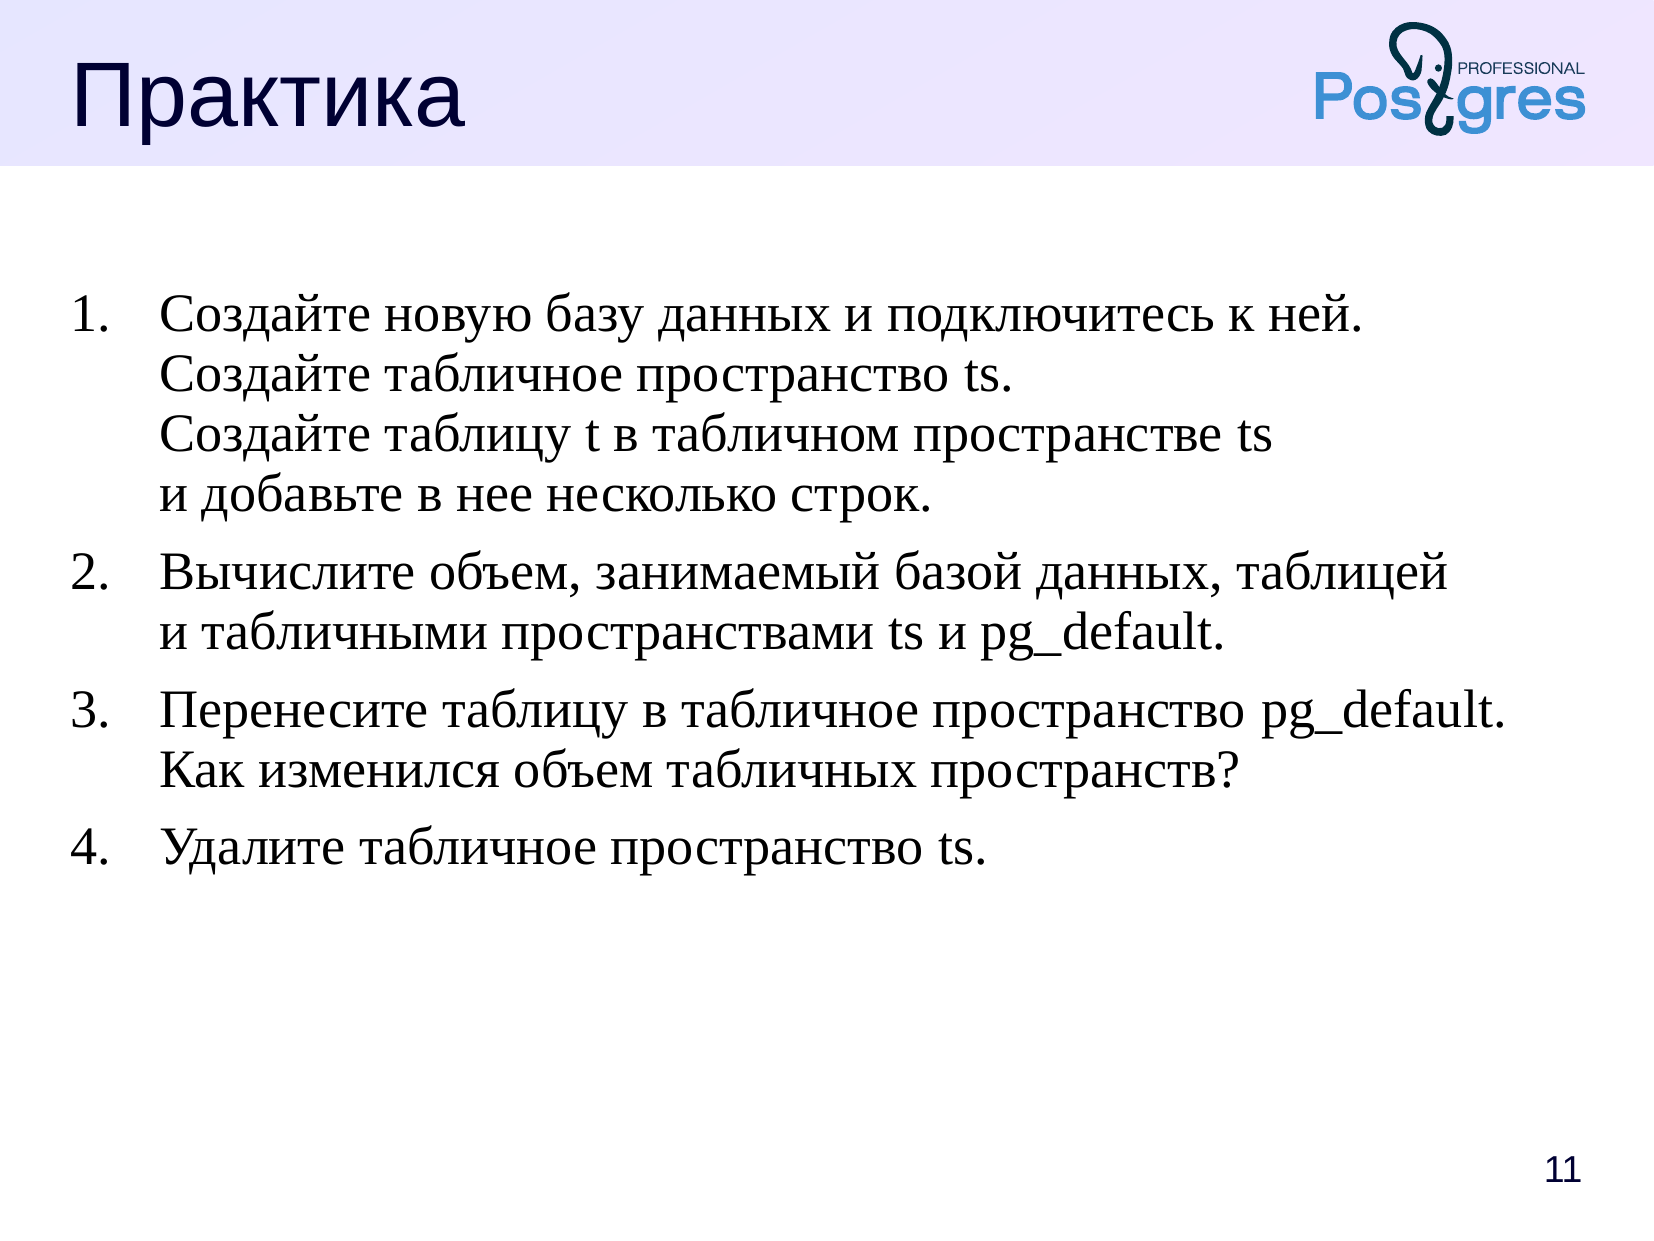

# Практика
Создайте новую базу данных и подключитесь к ней.
Создайте табличное пространство ts.
Создайте таблицу t в табличном пространстве ts
и добавьте в нее несколько строк.
Вычислите объем, занимаемый базой данных, таблицей
и табличными пространствами ts и pg_default.
Перенесите таблицу в табличное пространство pg_default.
Как изменился объем табличных пространств?
Удалите табличное пространство ts.